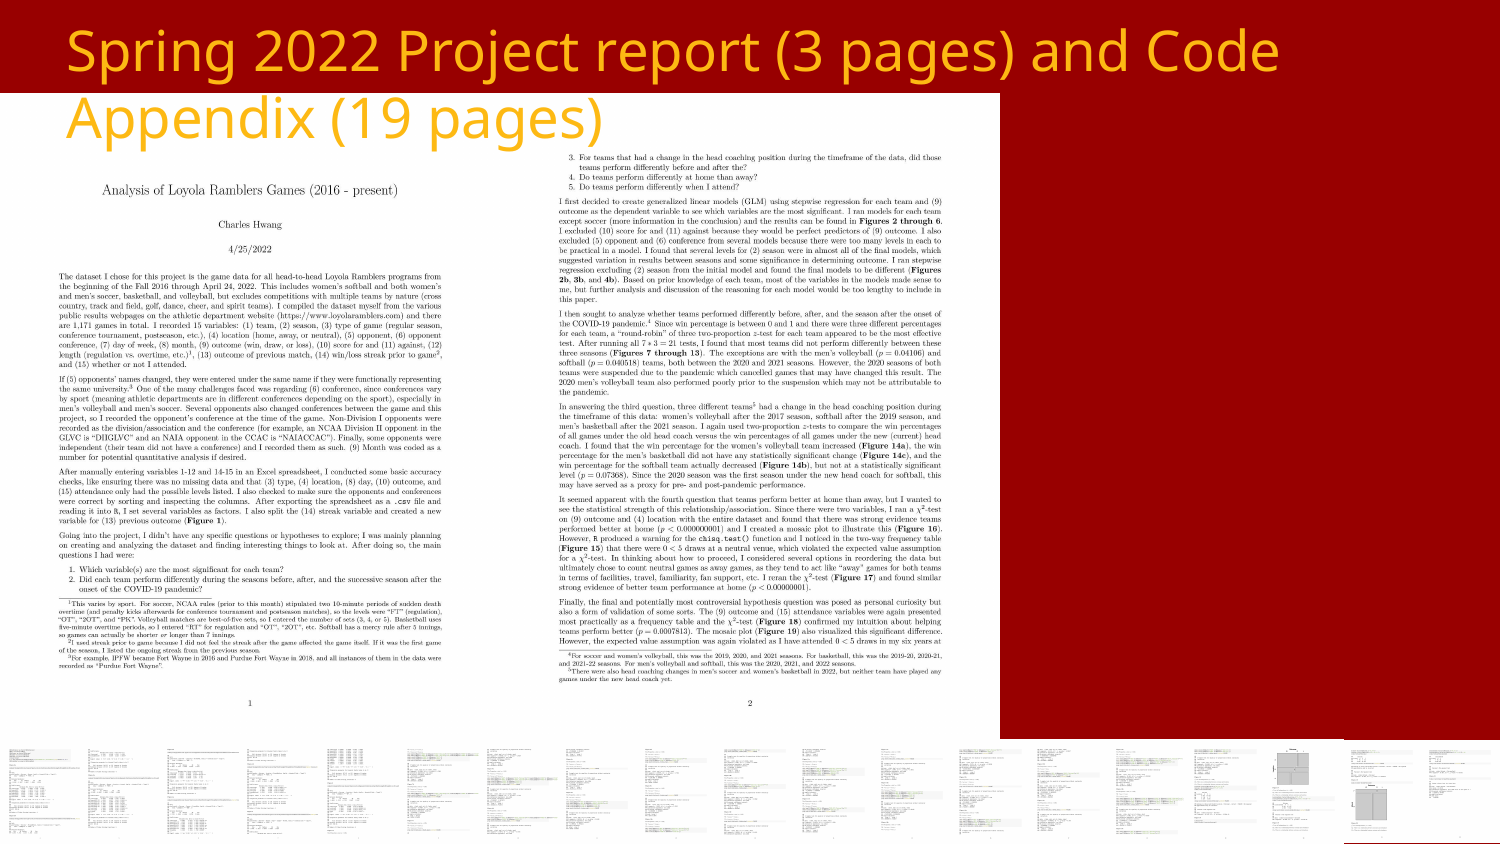

# Spring 2022 Project report (3 pages) and Code Appendix (19 pages)